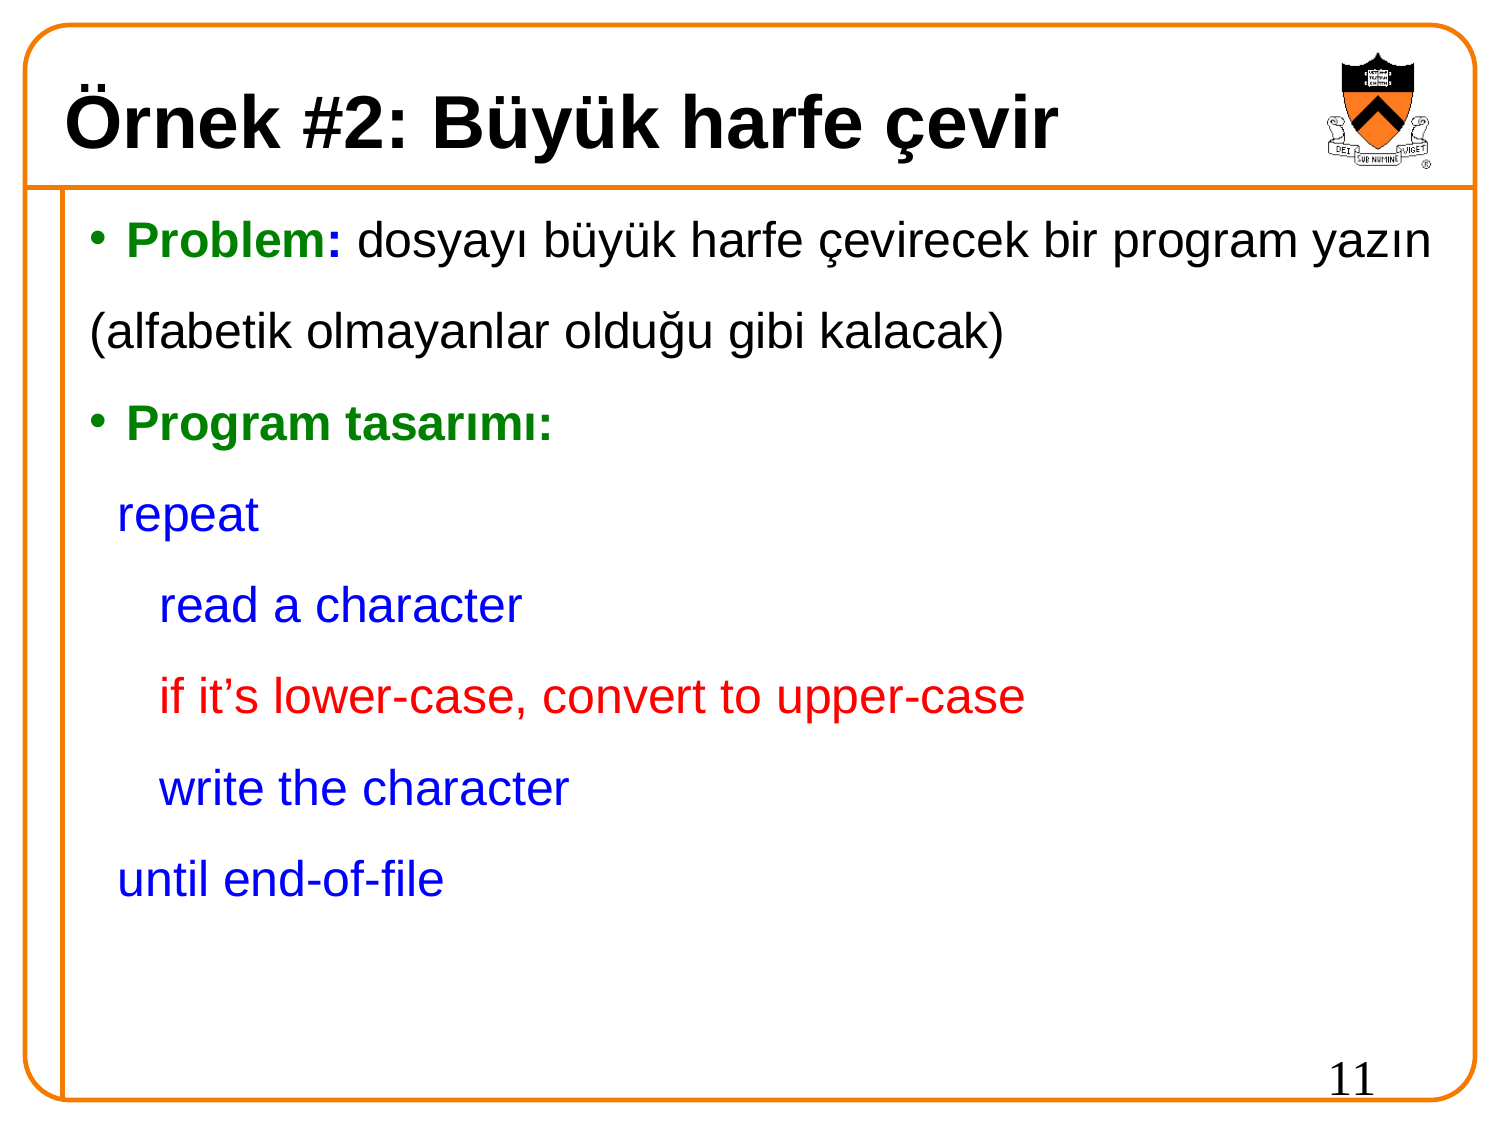

# Örnek #2: Büyük harfe çevir
Problem: dosyayı büyük harfe çevirecek bir program yazın
(alfabetik olmayanlar olduğu gibi kalacak)
Program tasarımı:
 repeat
 read a character
 if it’s lower-case, convert to upper-case
 write the character
 until end-of-file
11